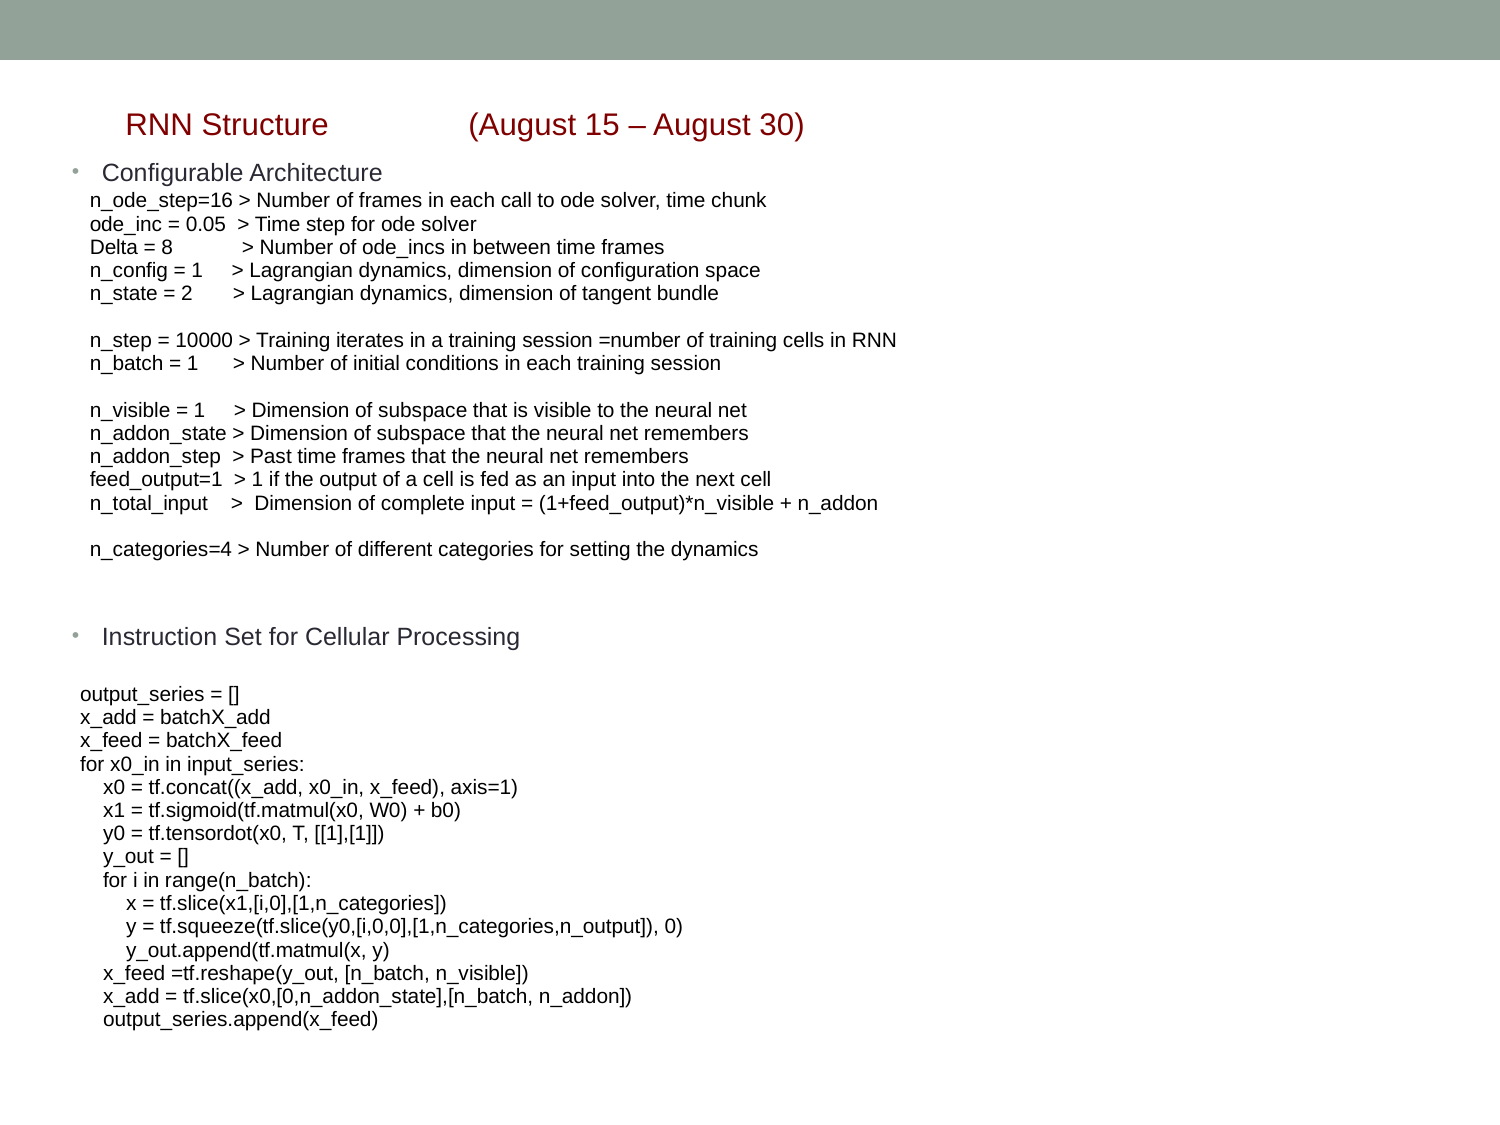

# RNN Structure (August 15 – August 30)
n_ode_step=16 > Number of frames in each call to ode solver, time chunk
ode_inc = 0.05 > Time step for ode solver
Delta = 8 > Number of ode_incs in between time frames
n_config = 1 > Lagrangian dynamics, dimension of configuration space
n_state = 2 > Lagrangian dynamics, dimension of tangent bundle
n_step = 10000 > Training iterates in a training session =number of training cells in RNN
n_batch = 1 > Number of initial conditions in each training session
n_visible = 1 > Dimension of subspace that is visible to the neural net
n_addon_state > Dimension of subspace that the neural net remembers
n_addon_step > Past time frames that the neural net remembers
feed_output=1 > 1 if the output of a cell is fed as an input into the next cell
n_total_input > Dimension of complete input = (1+feed_output)*n_visible + n_addon
n_categories=4 > Number of different categories for setting the dynamics
Configurable Architecture
Instruction Set for Cellular Processing
output_series = []
x_add = batchX_add
x_feed = batchX_feed
for x0_in in input_series:
 x0 = tf.concat((x_add, x0_in, x_feed), axis=1)
 x1 = tf.sigmoid(tf.matmul(x0, W0) + b0)
 y0 = tf.tensordot(x0, T, [[1],[1]])
 y_out = []
 for i in range(n_batch):
 x = tf.slice(x1,[i,0],[1,n_categories])
 y = tf.squeeze(tf.slice(y0,[i,0,0],[1,n_categories,n_output]), 0)
 y_out.append(tf.matmul(x, y)
 x_feed =tf.reshape(y_out, [n_batch, n_visible])
 x_add = tf.slice(x0,[0,n_addon_state],[n_batch, n_addon])
 output_series.append(x_feed)